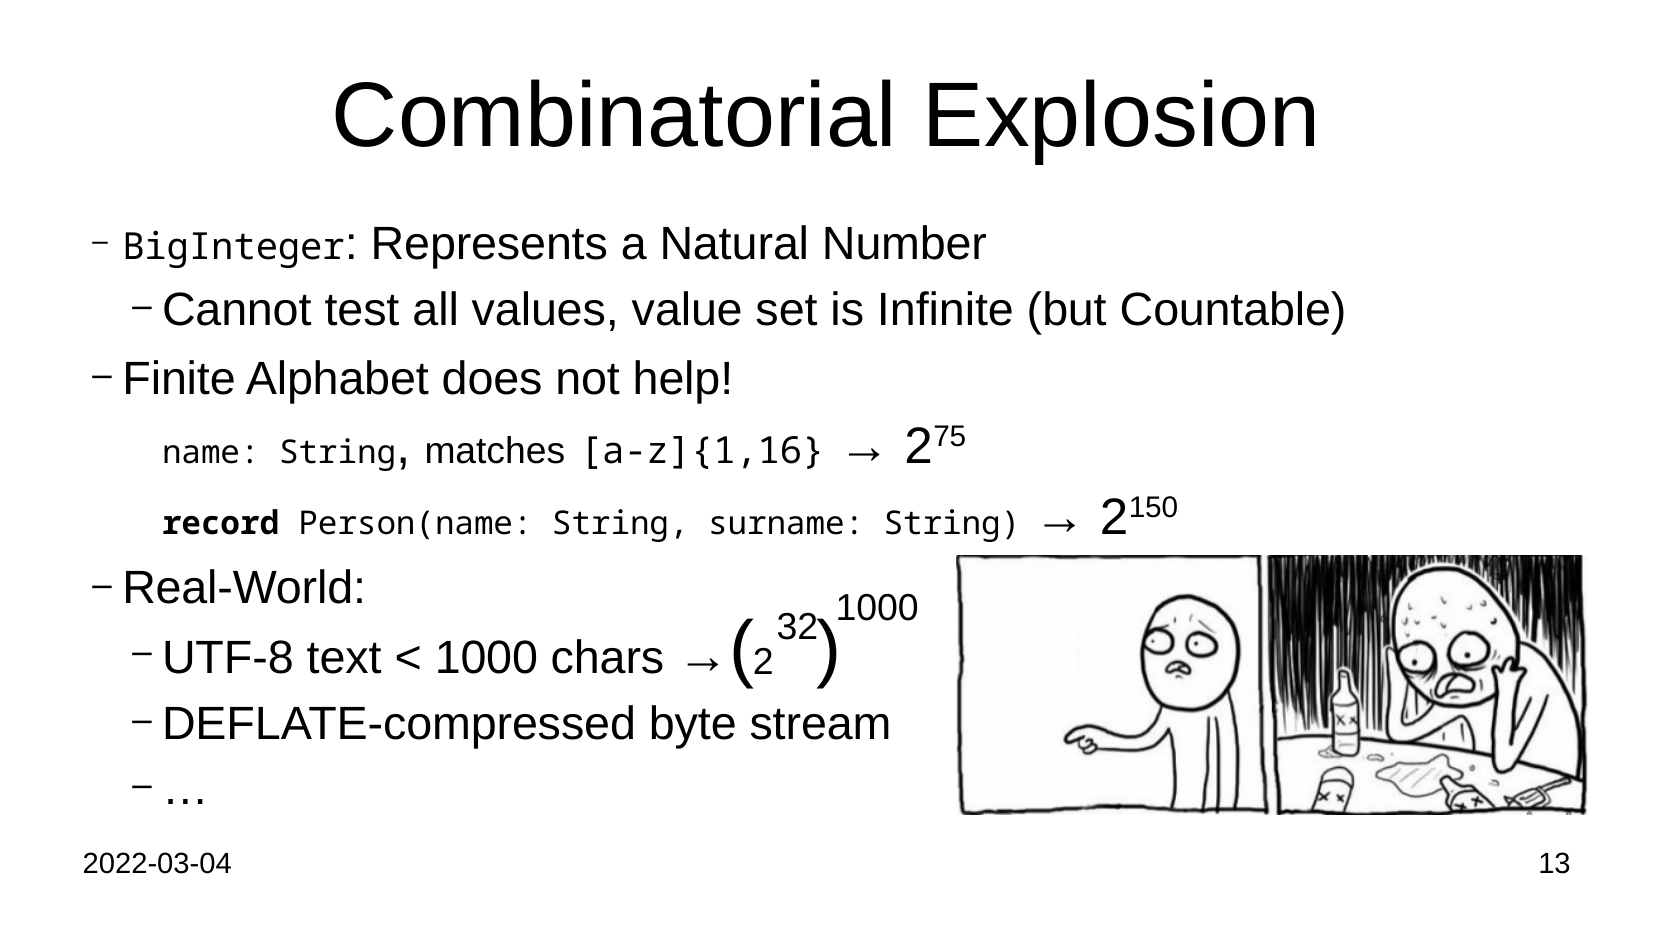

# Combinatorial Explosion
BigInteger: Represents a Natural Number
Cannot test all values, value set is Infinite (but Countable)
Finite Alphabet does not help!
name: String, matches [a-z]{1,16} → 275
record Person(name: String, surname: String) → 2150
Real-World:
UTF-8 text < 1000 chars →
DEFLATE-compressed byte stream
…
1000
( )
32
2
2022-03-04
13